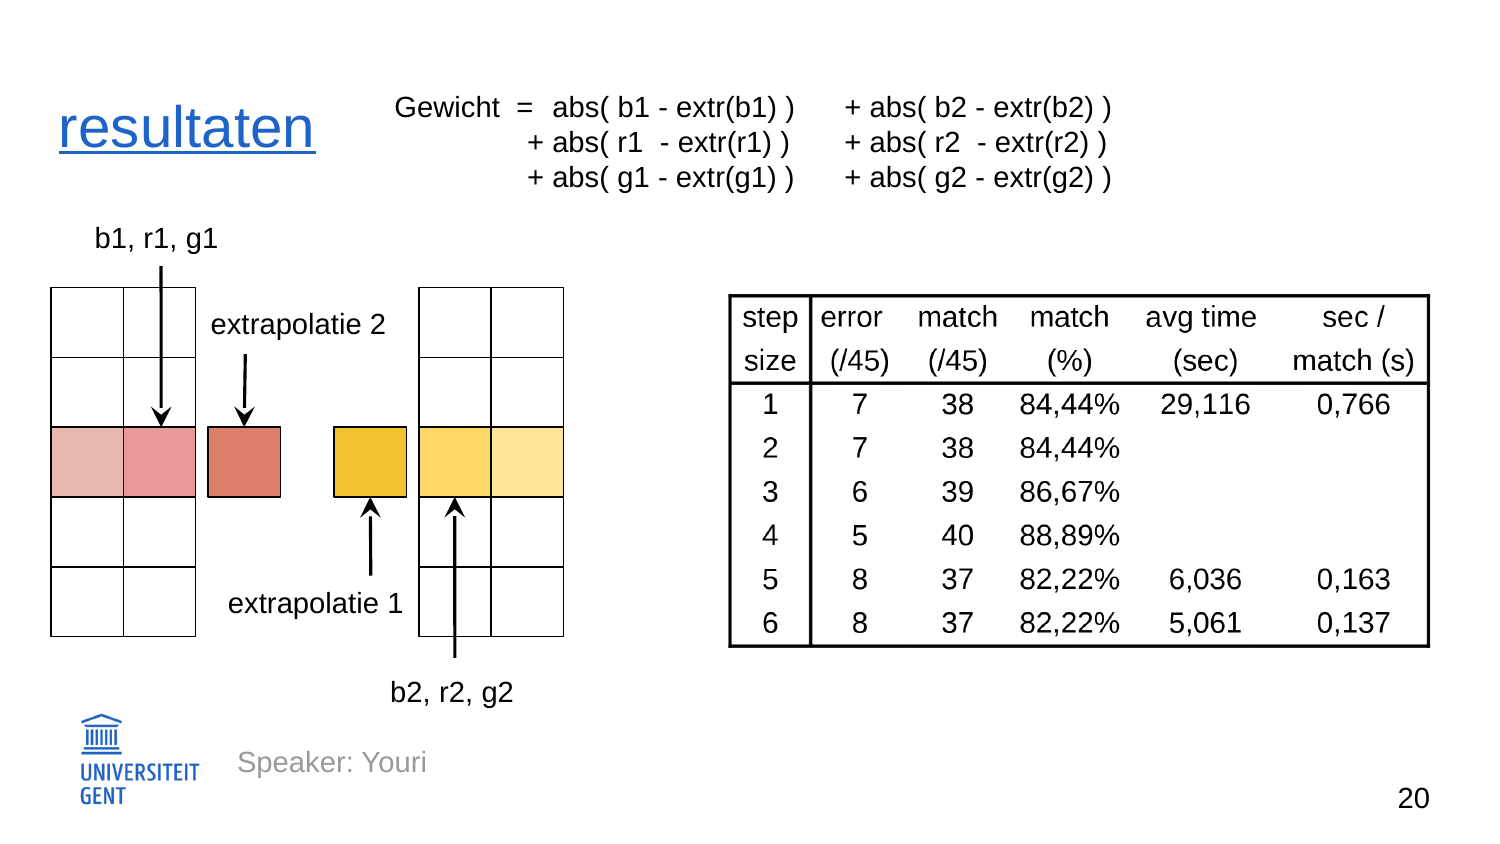

# resultaten
Gewicht = 	 abs( b1 - extr(b1) )	+ abs( b2 - extr(b2) )
	 + abs( r1 - extr(r1) )	+ abs( r2 - extr(r2) )
	 + abs( g1 - extr(g1) )	+ abs( g2 - extr(g2) )
b1, r1, g1
extrapolatie 2
extrapolatie 1
b2, r2, g2
Speaker: Youri